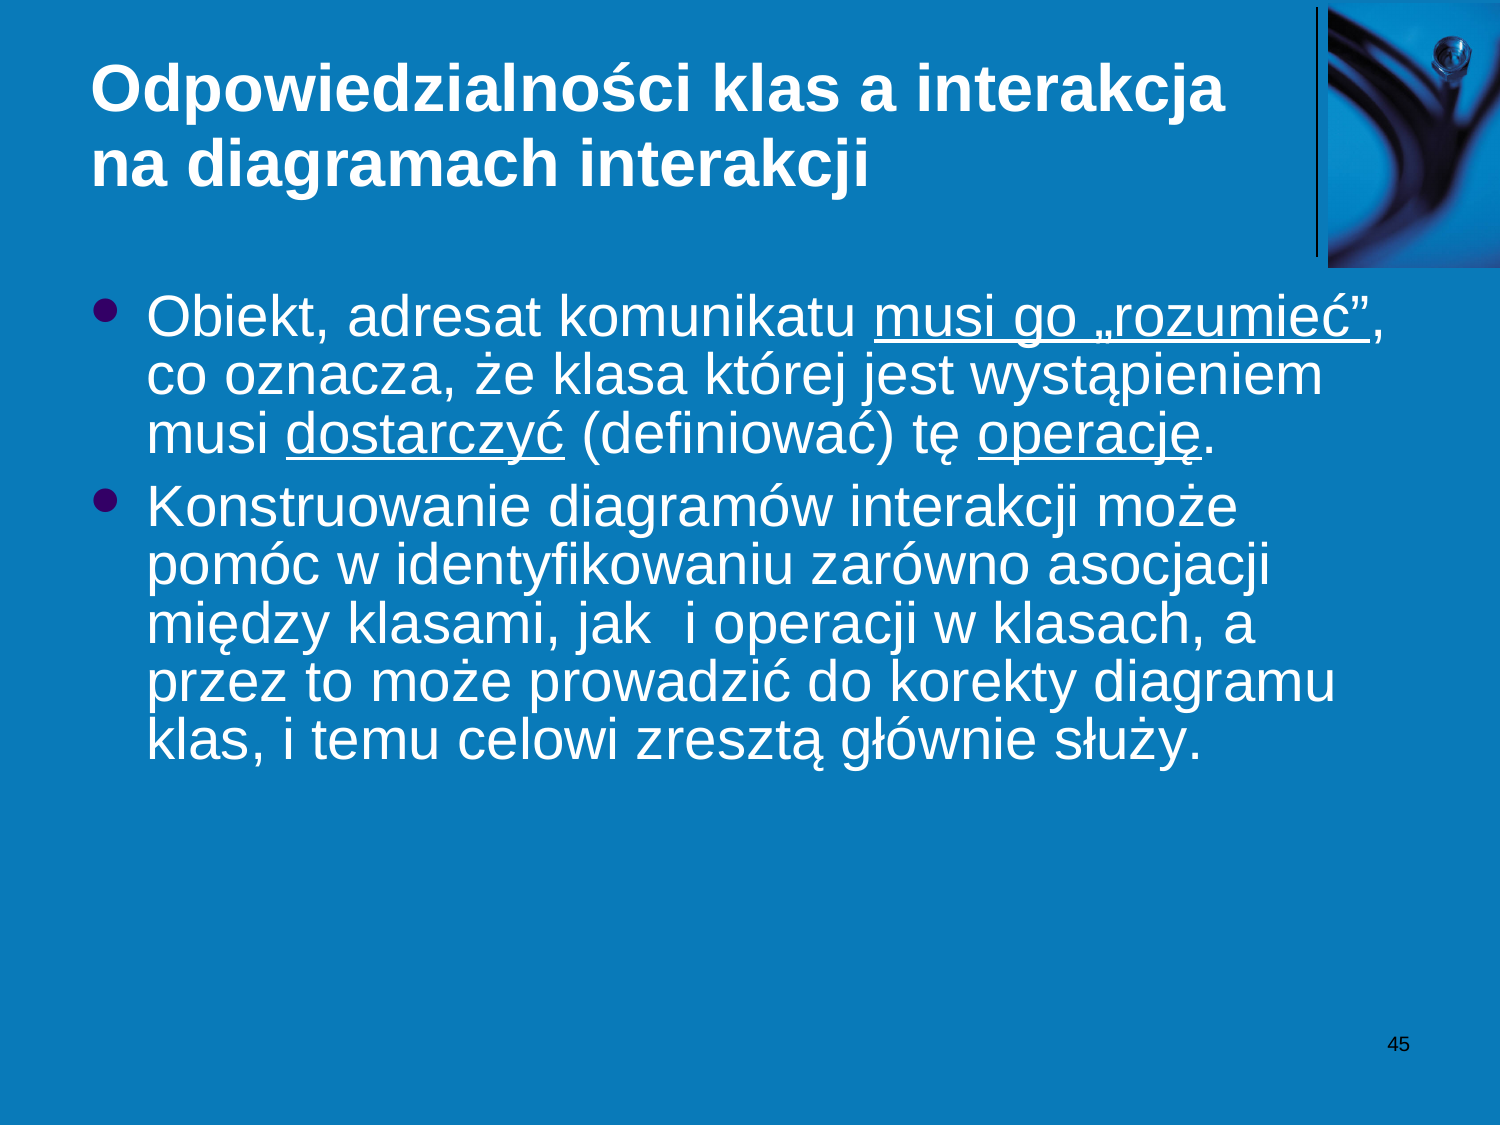

# Odpowiedzialności klas a interakcja na diagramach interakcji
Obiekt, adresat komunikatu musi go „rozumieć”, co oznacza, że klasa której jest wystąpieniem musi dostarczyć (definiować) tę operację.
Konstruowanie diagramów interakcji może pomóc w identyfikowaniu zarówno asocjacji między klasami, jak i operacji w klasach, a przez to może prowadzić do korekty diagramu klas, i temu celowi zresztą głównie służy.
45